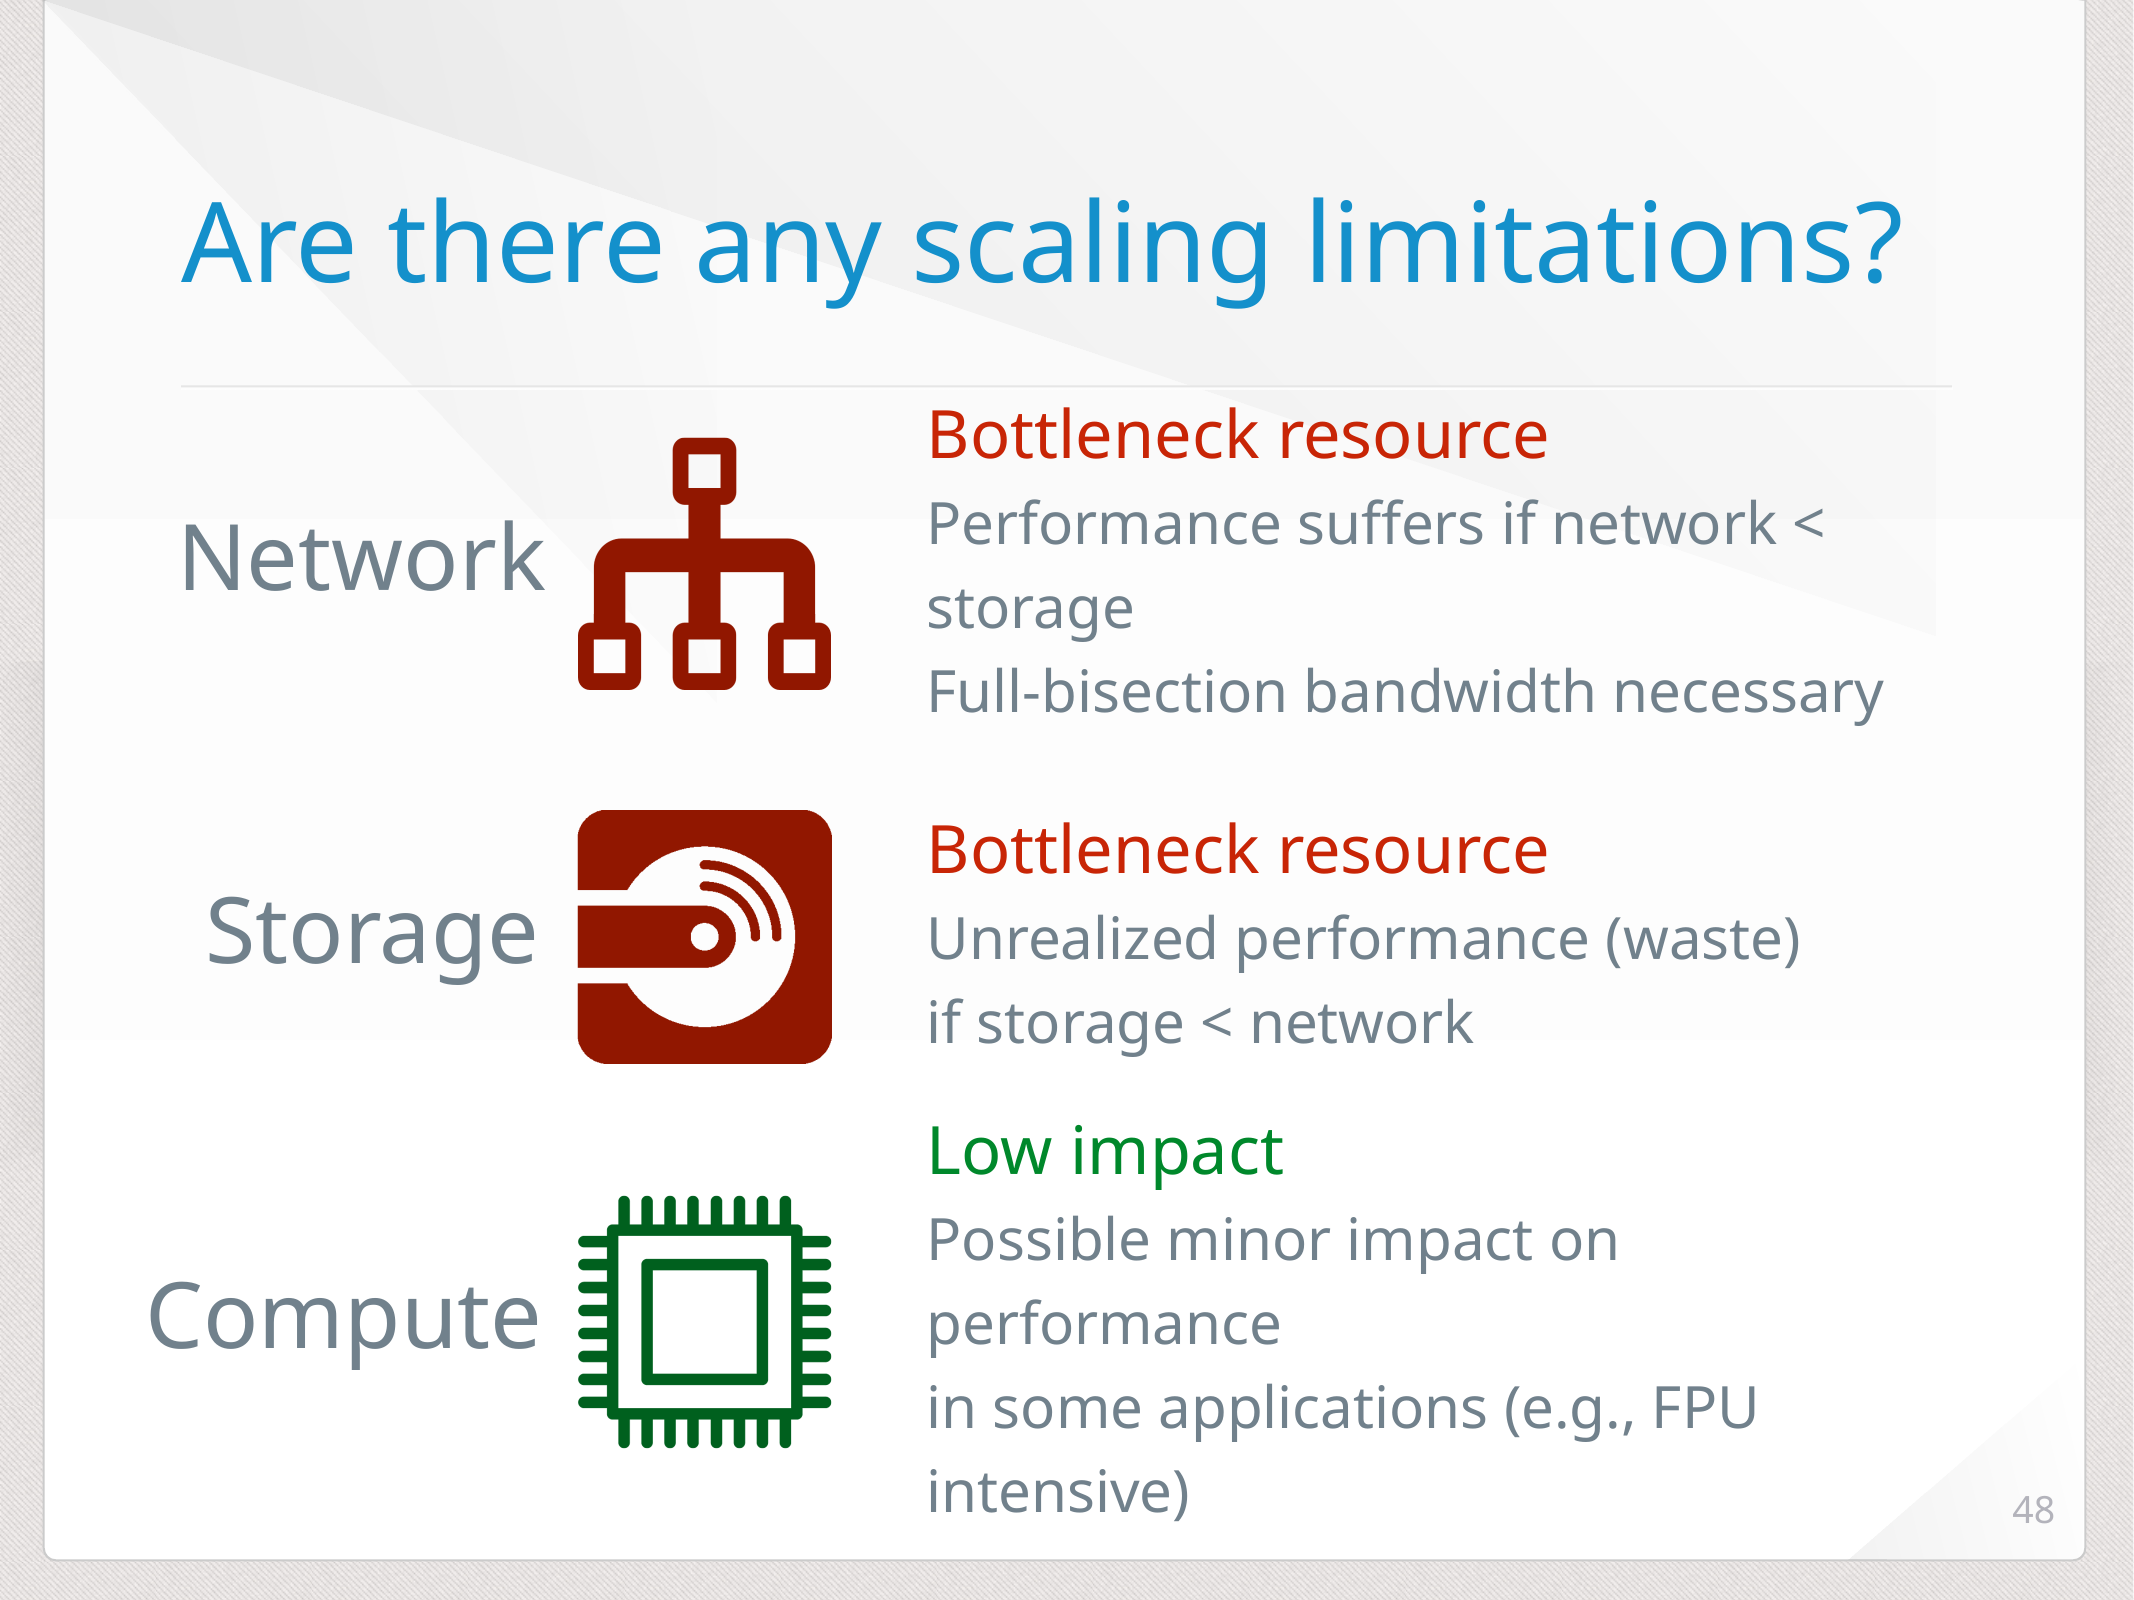

# Are there any scaling limitations?
Bottleneck resource
Performance suffers if network < storage
Full-bisection bandwidth necessary
Network
Bottleneck resource
Unrealized performance (waste)
if storage < network
Storage
Low impact
Possible minor impact on performance
in some applications (e.g., FPU intensive)
Compute